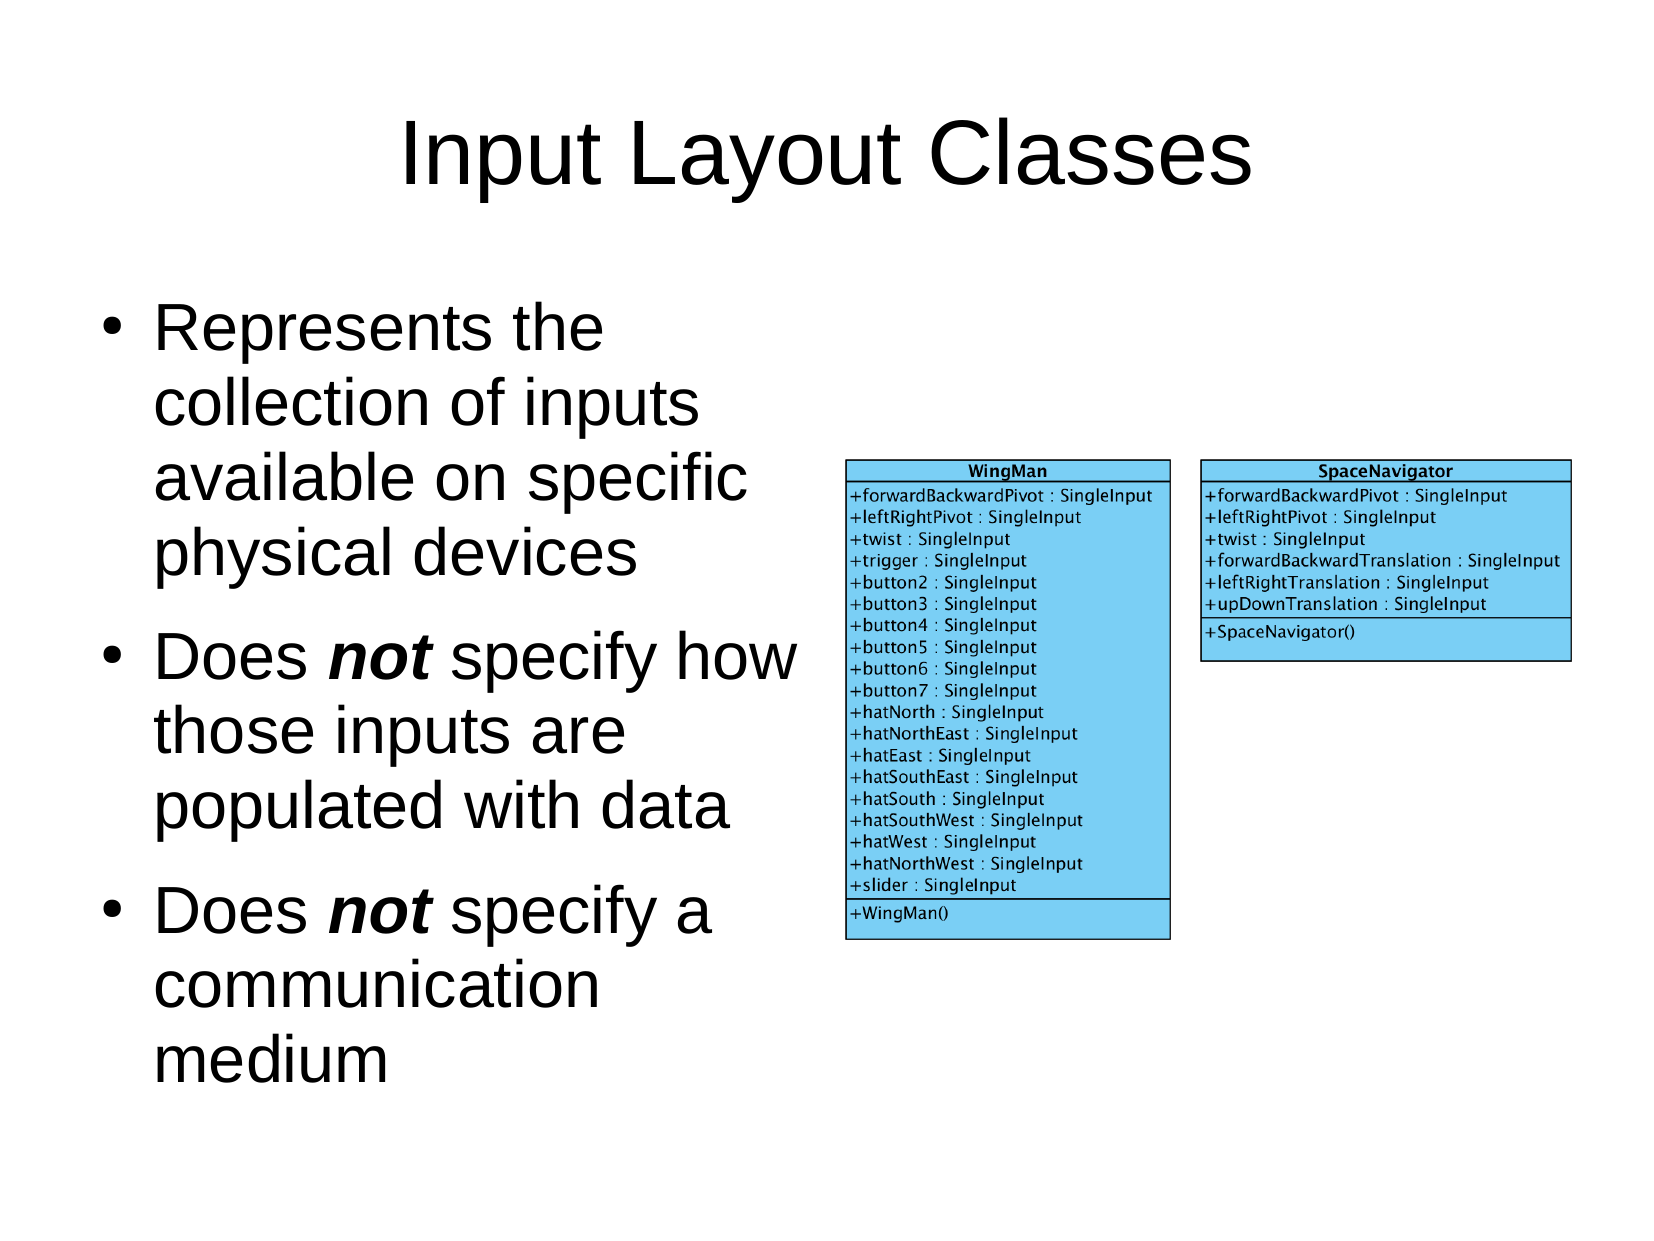

# Input Layout Classes
Represents the collection of inputs available on specific physical devices
Does not specify how those inputs are populated with data
Does not specify a communication medium